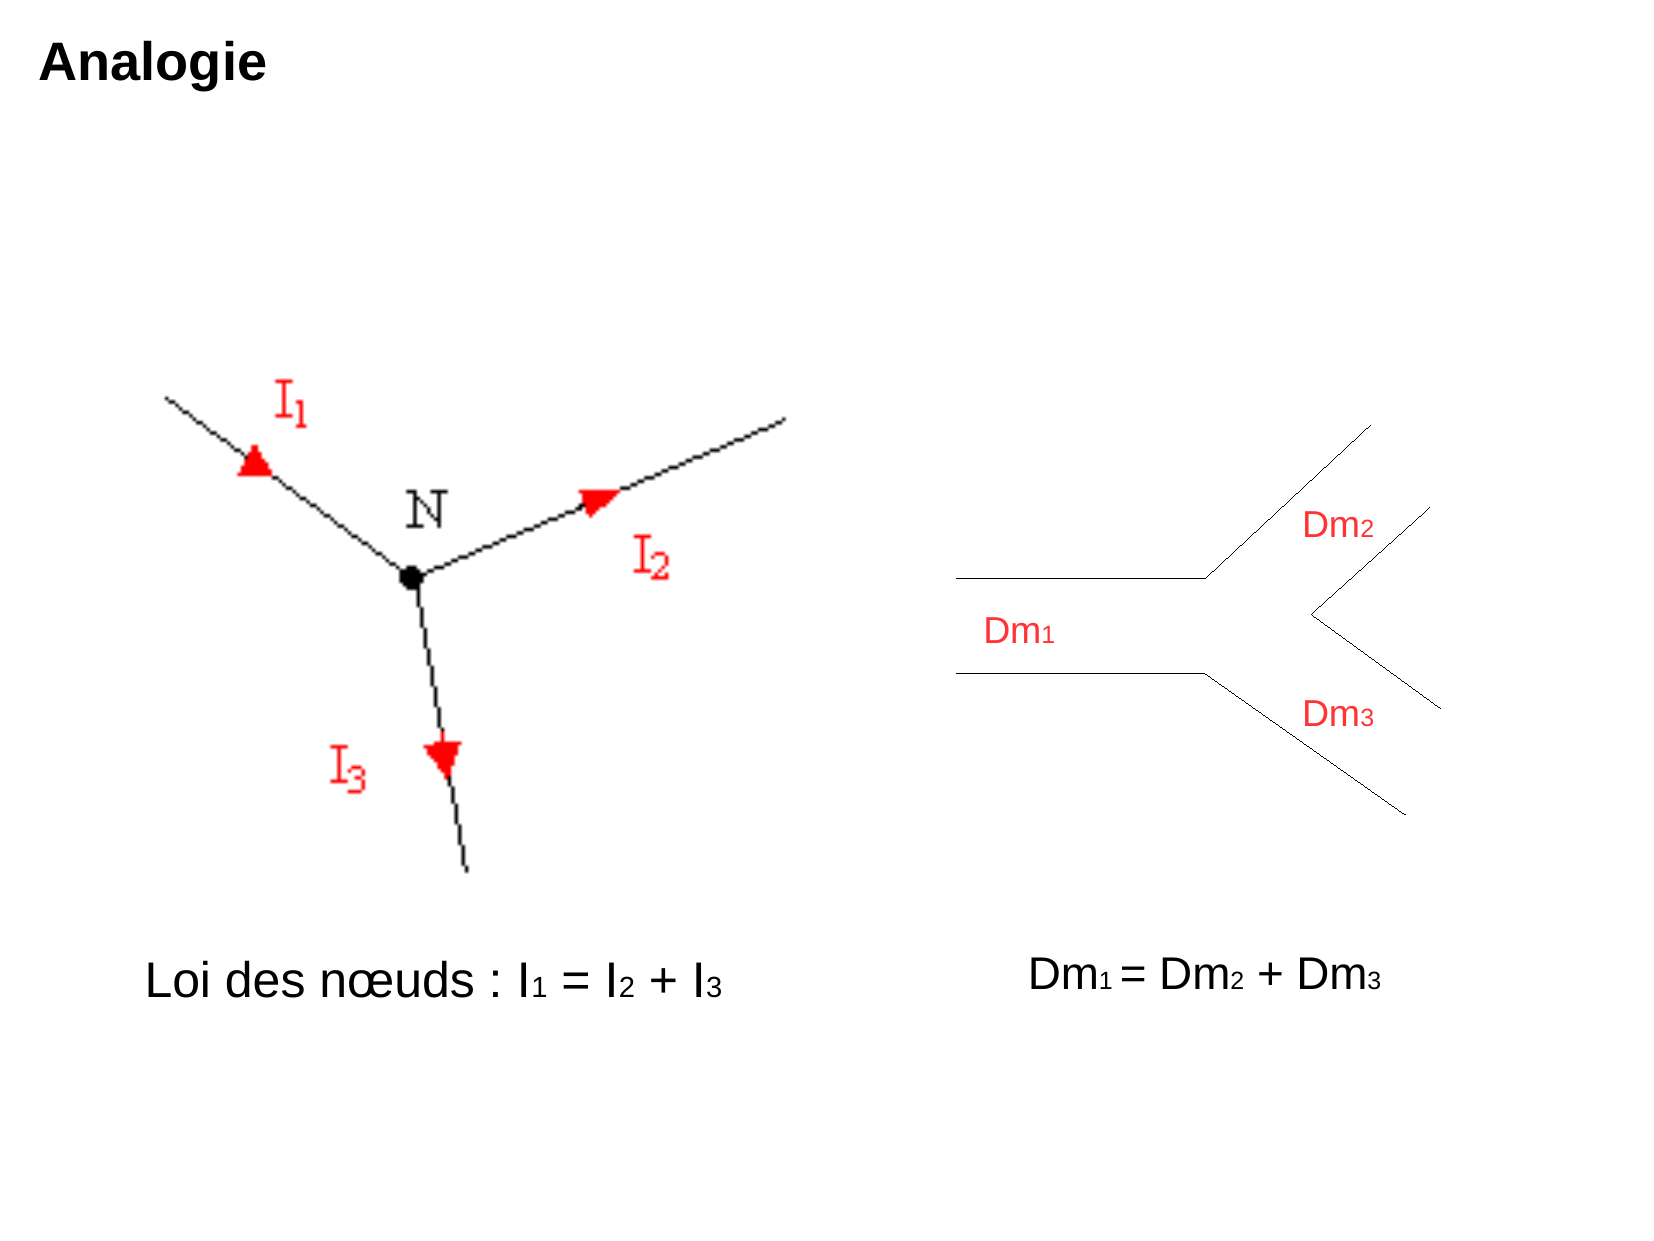

Analogie
Dm2
Dm1
Dm3
Dm1 = Dm2 + Dm3
Loi des nœuds : I1 = I2 + I3